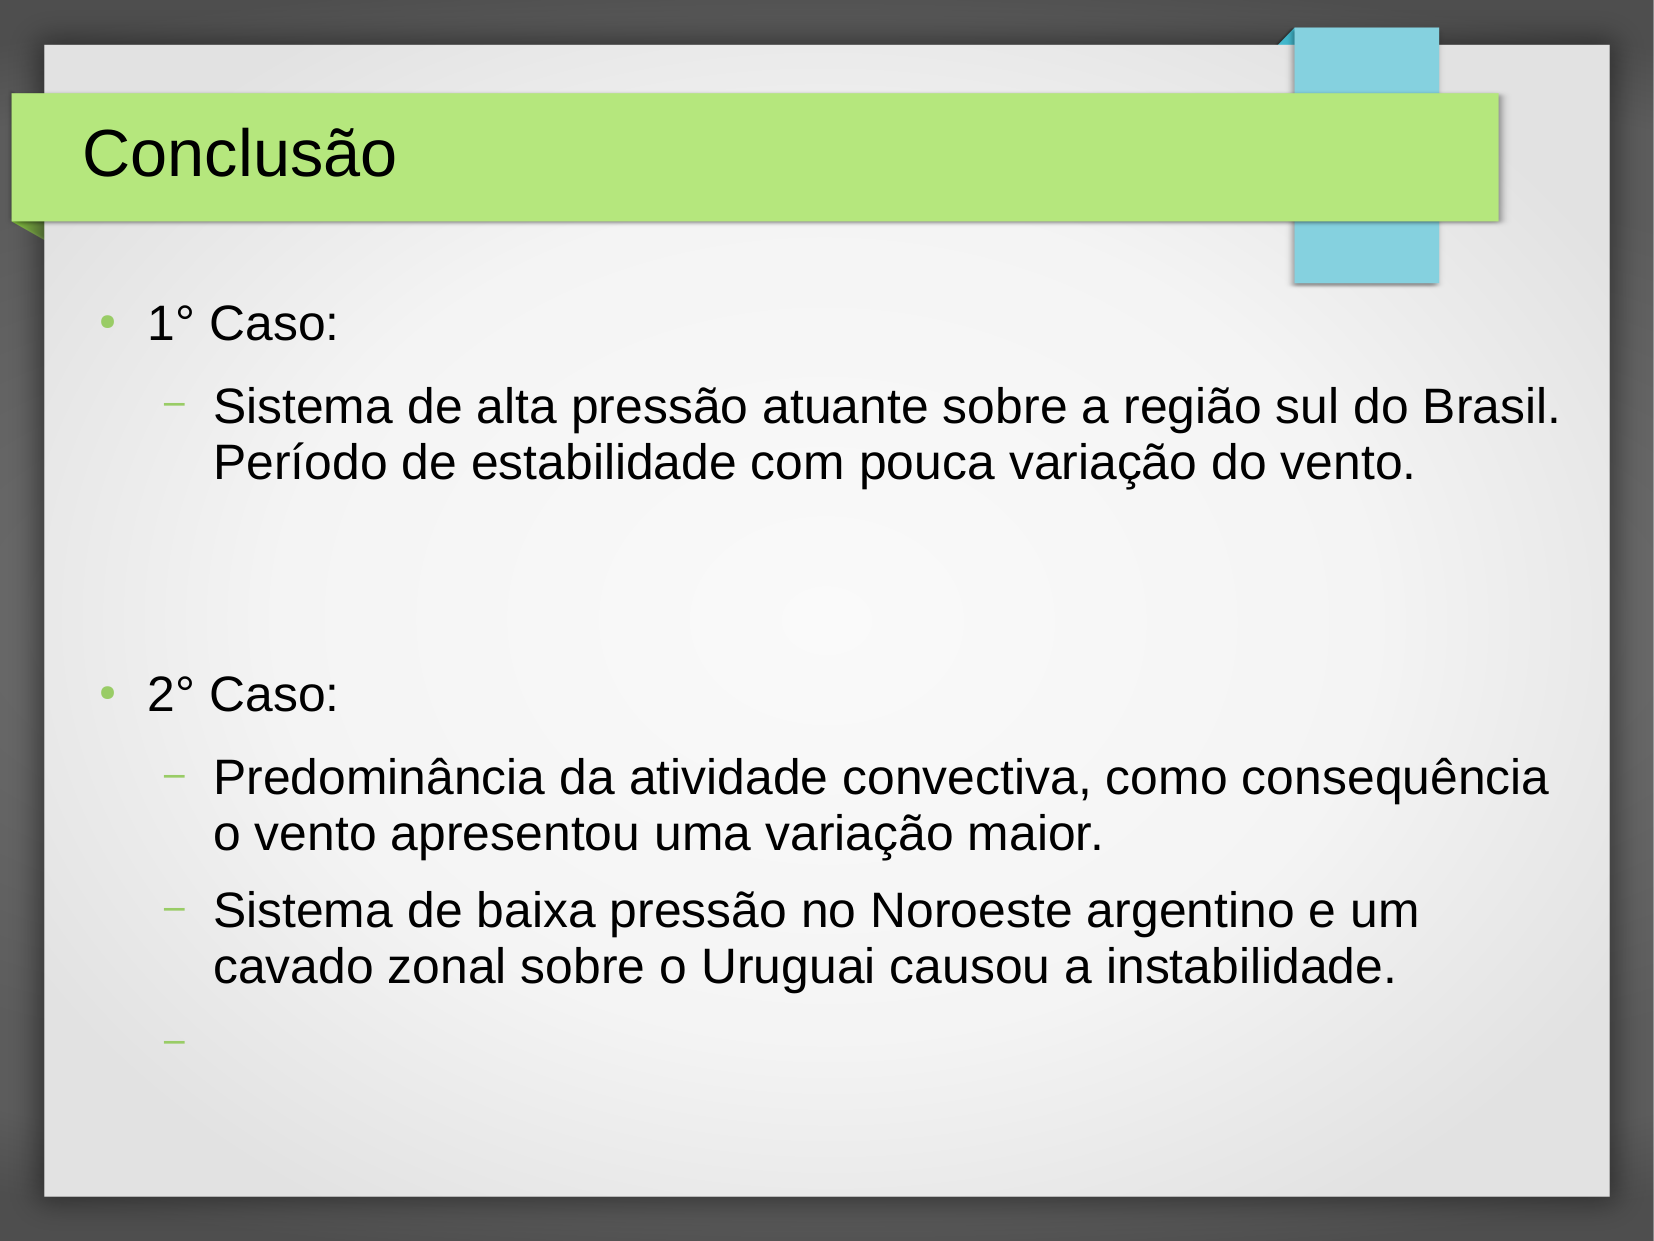

# Conclusão
1° Caso:
Sistema de alta pressão atuante sobre a região sul do Brasil. Período de estabilidade com pouca variação do vento.
2° Caso:
Predominância da atividade convectiva, como consequência o vento apresentou uma variação maior.
Sistema de baixa pressão no Noroeste argentino e um cavado zonal sobre o Uruguai causou a instabilidade.